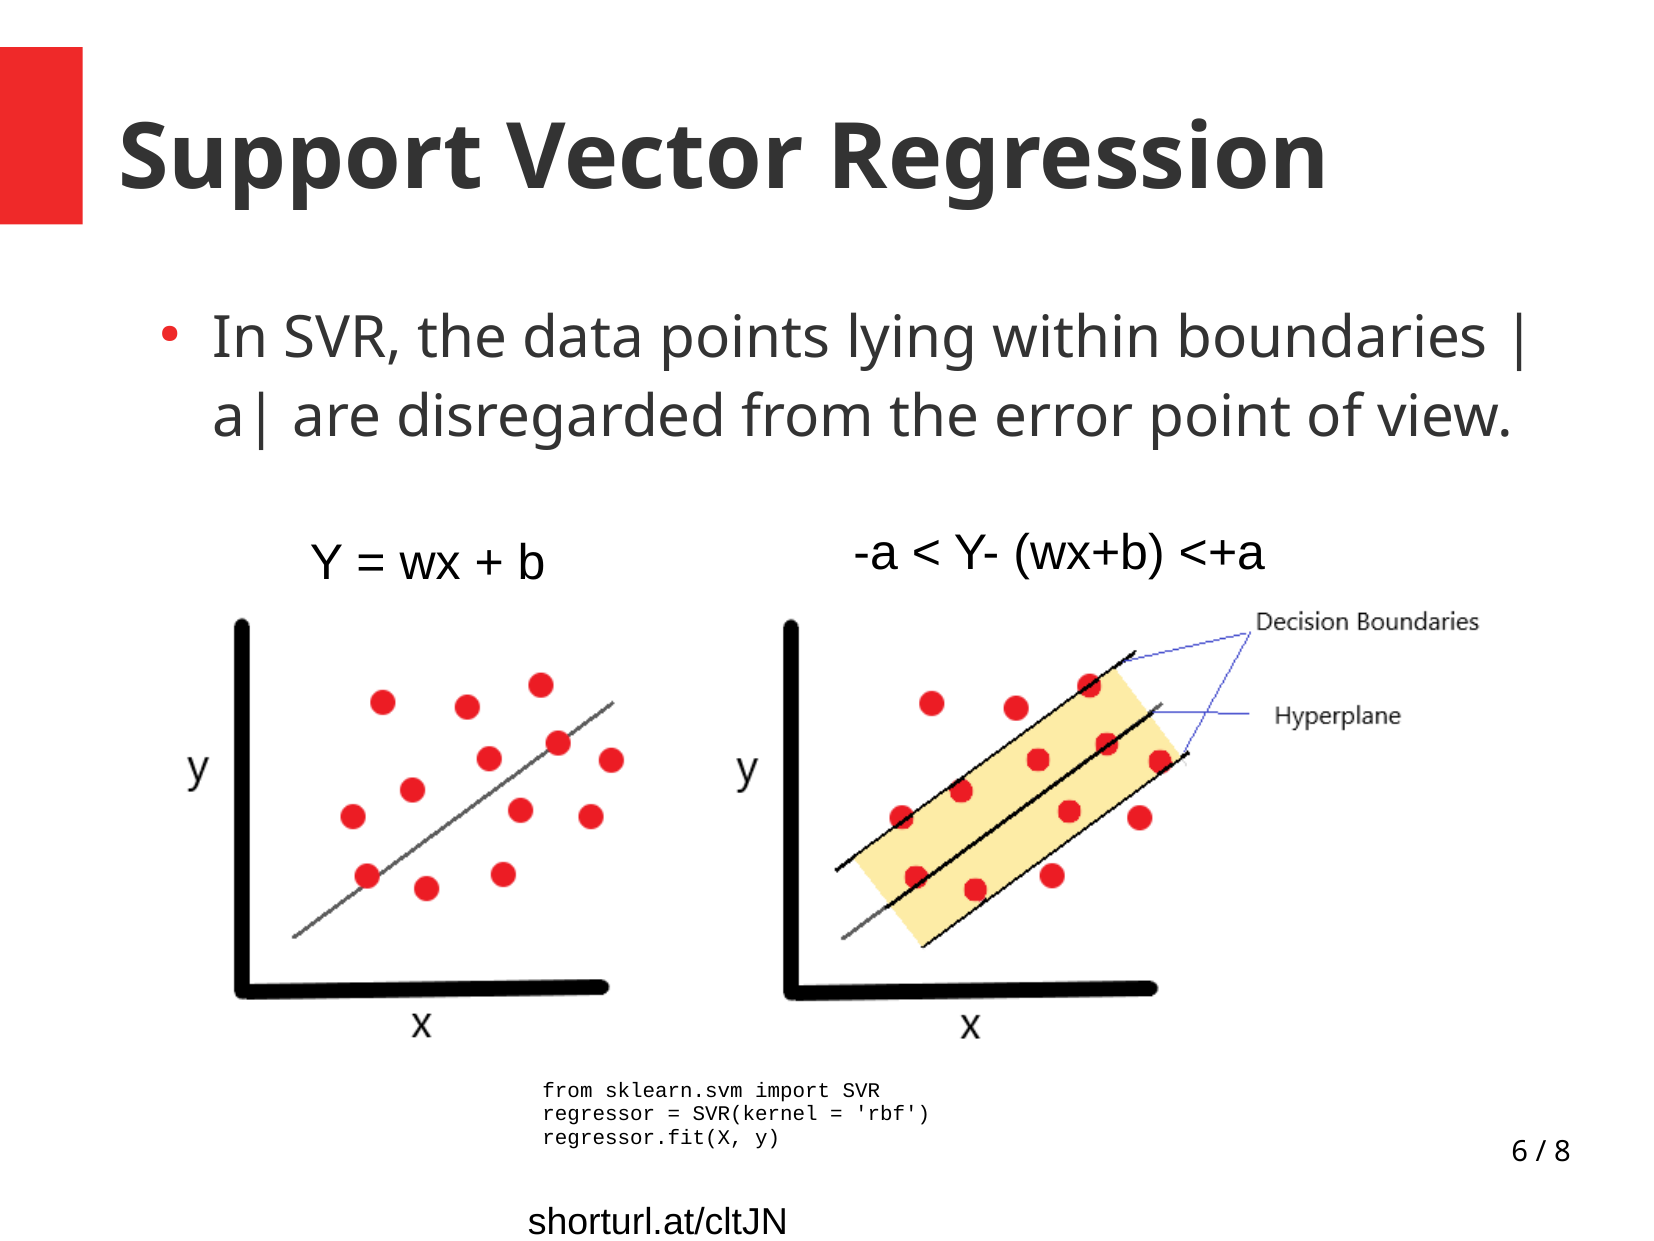

# Support Vector Regression
In SVR, the data points lying within boundaries |a| are disregarded from the error point of view.
-a < Y- (wx+b) <+a
Y = wx + b
from sklearn.svm import SVR
regressor = SVR(kernel = 'rbf')
regressor.fit(X, y)
6
shorturl.at/cltJN